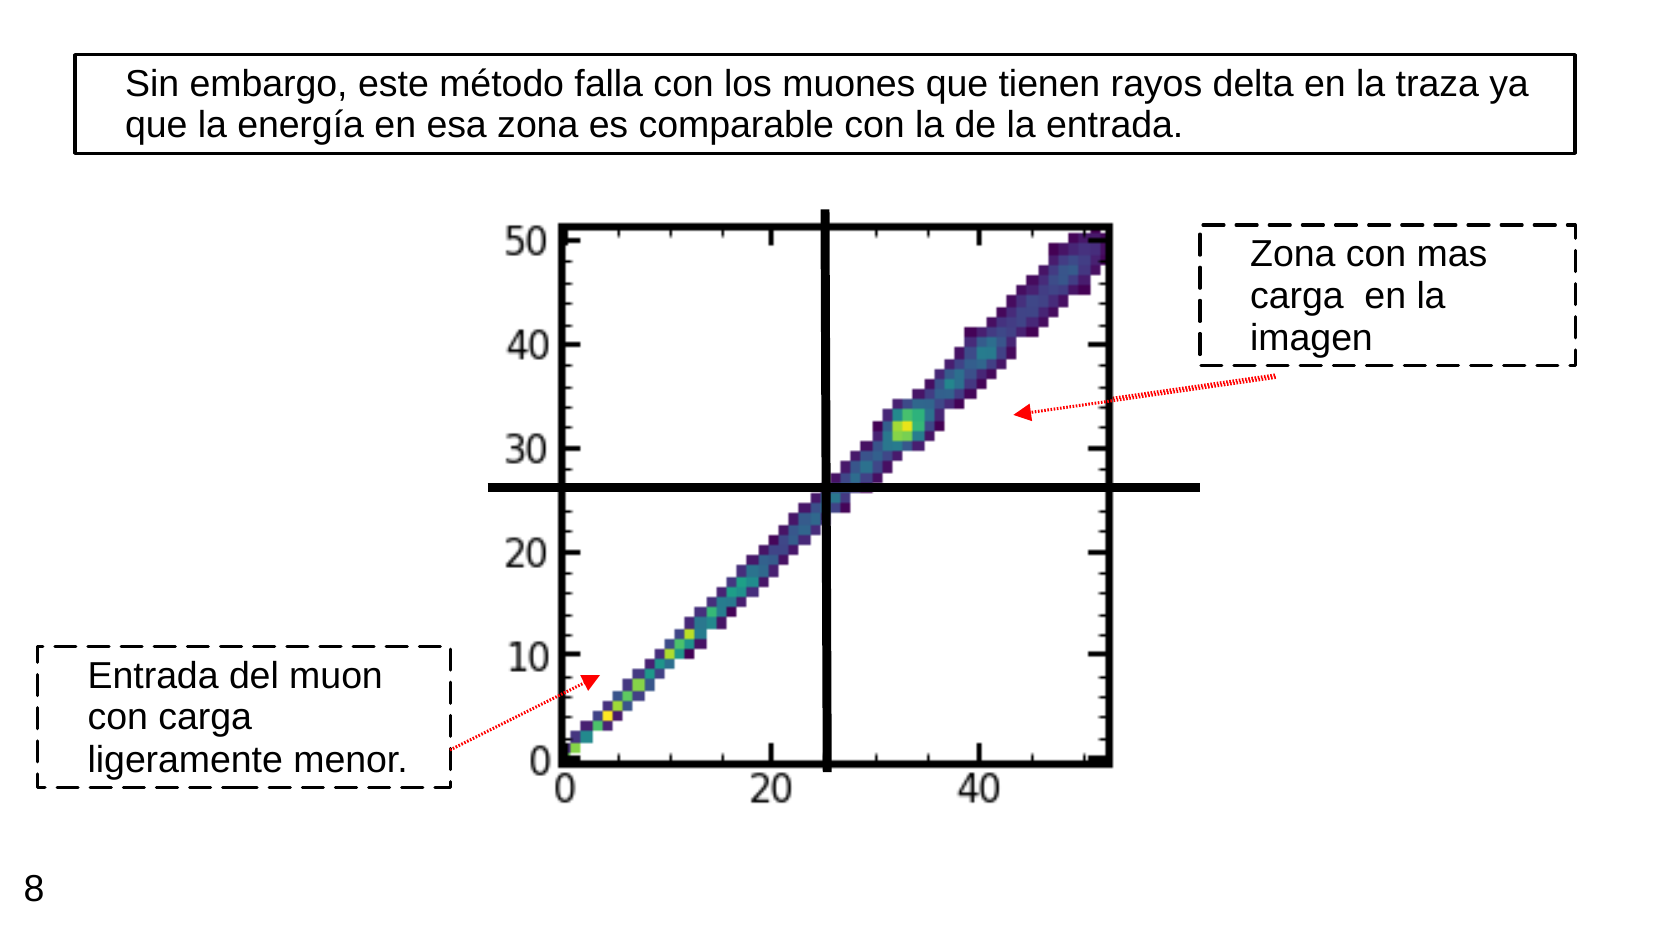

Sin embargo, este método falla con los muones que tienen rayos delta en la traza ya que la energía en esa zona es comparable con la de la entrada.
Zona con mas carga en la imagen
Entrada del muon con carga ligeramente menor.